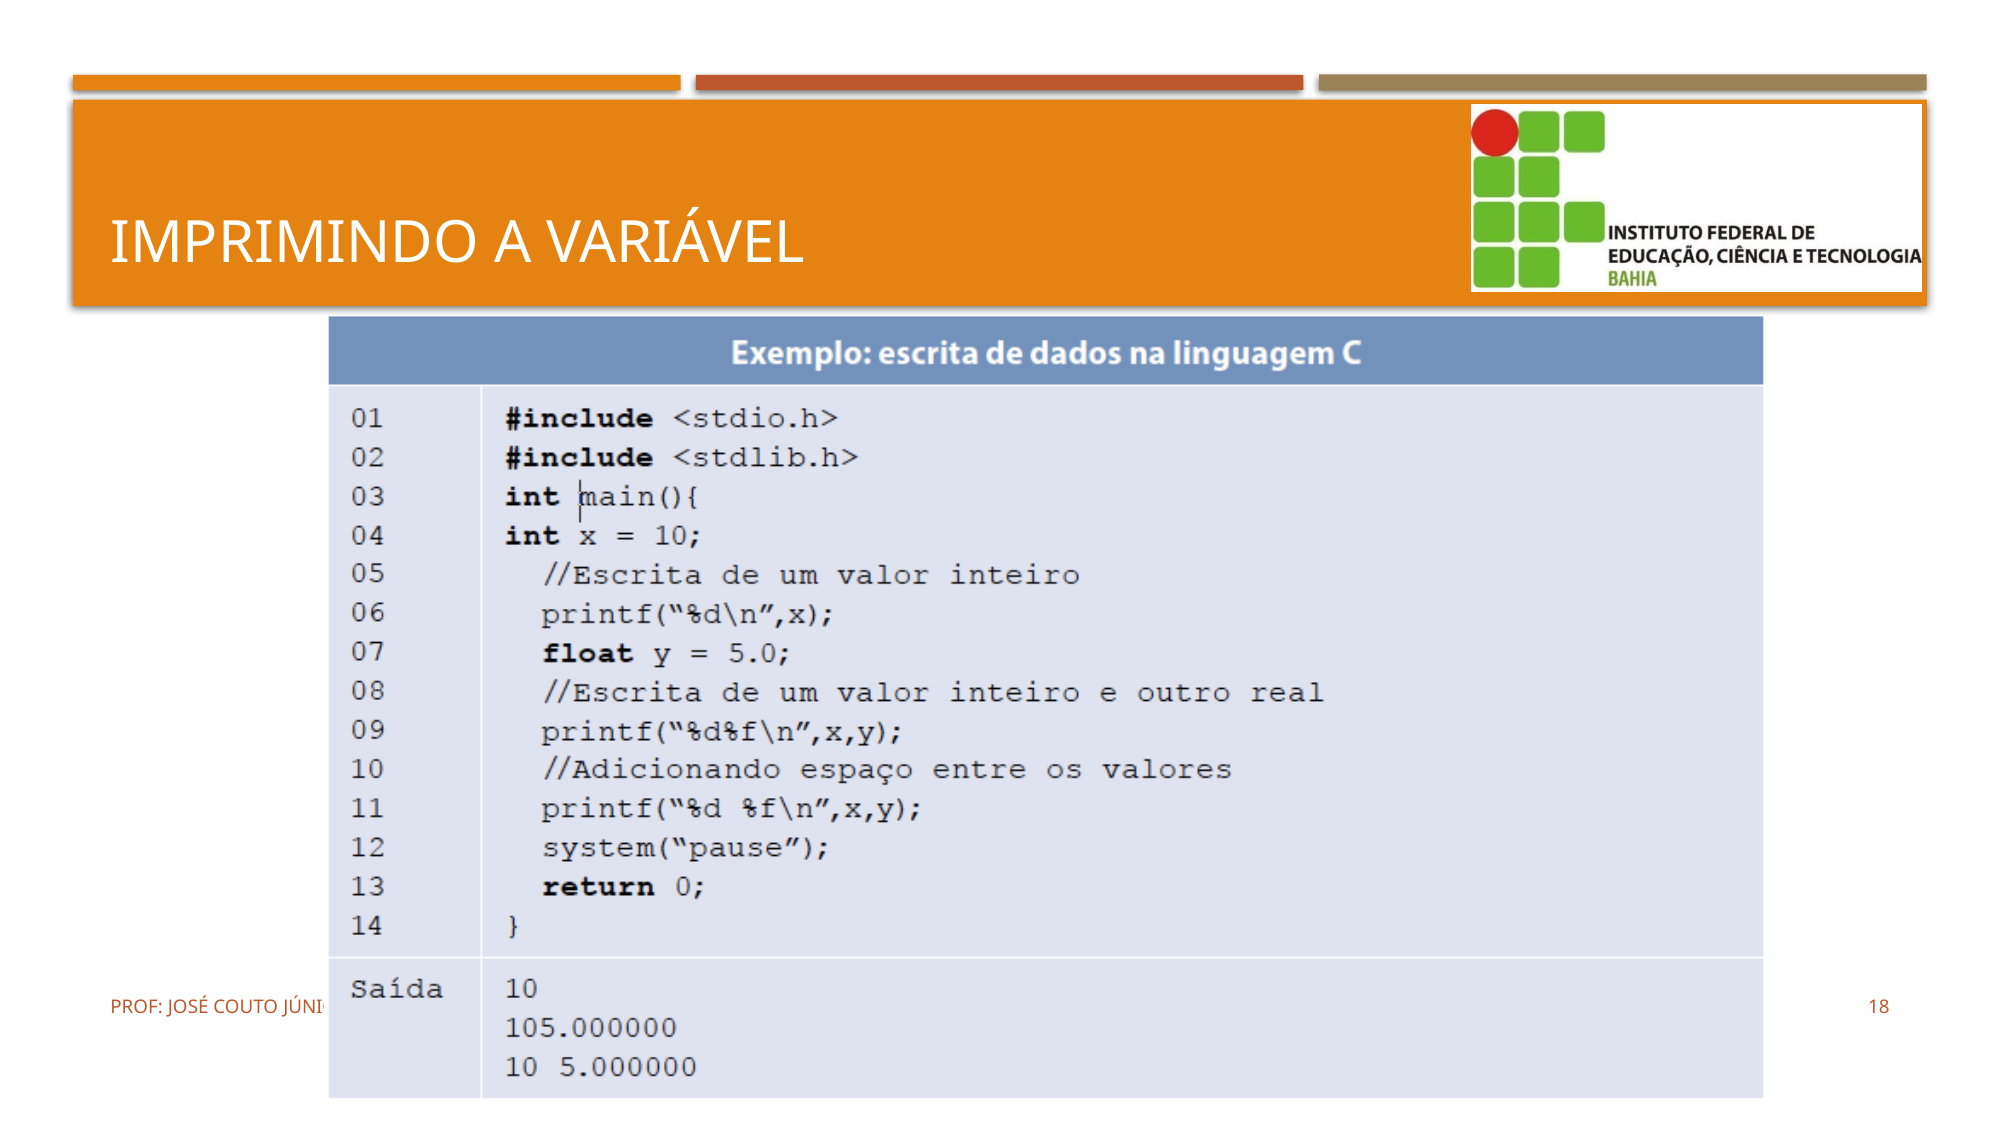

# Imprimindo a variável
Prof: José Couto Júnior
18